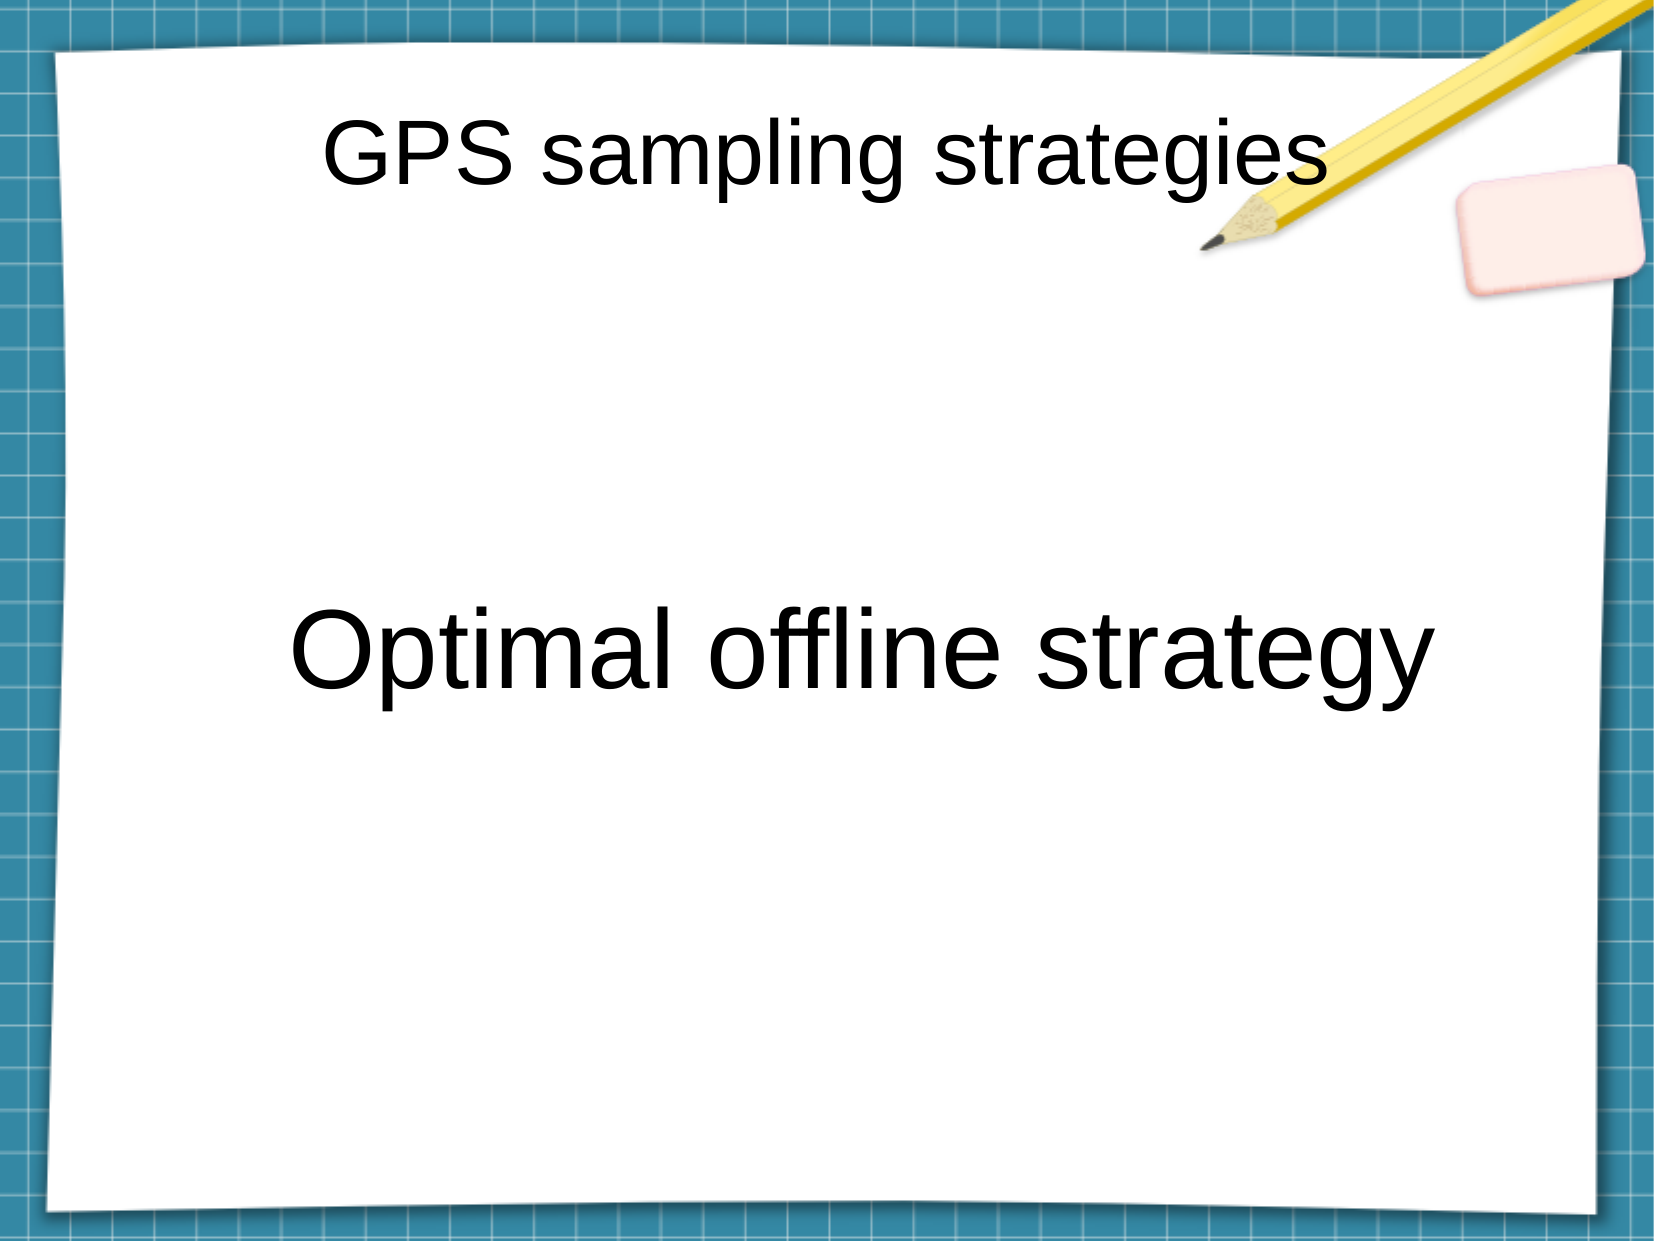

# GPS sampling strategies
Optimal offline strategy